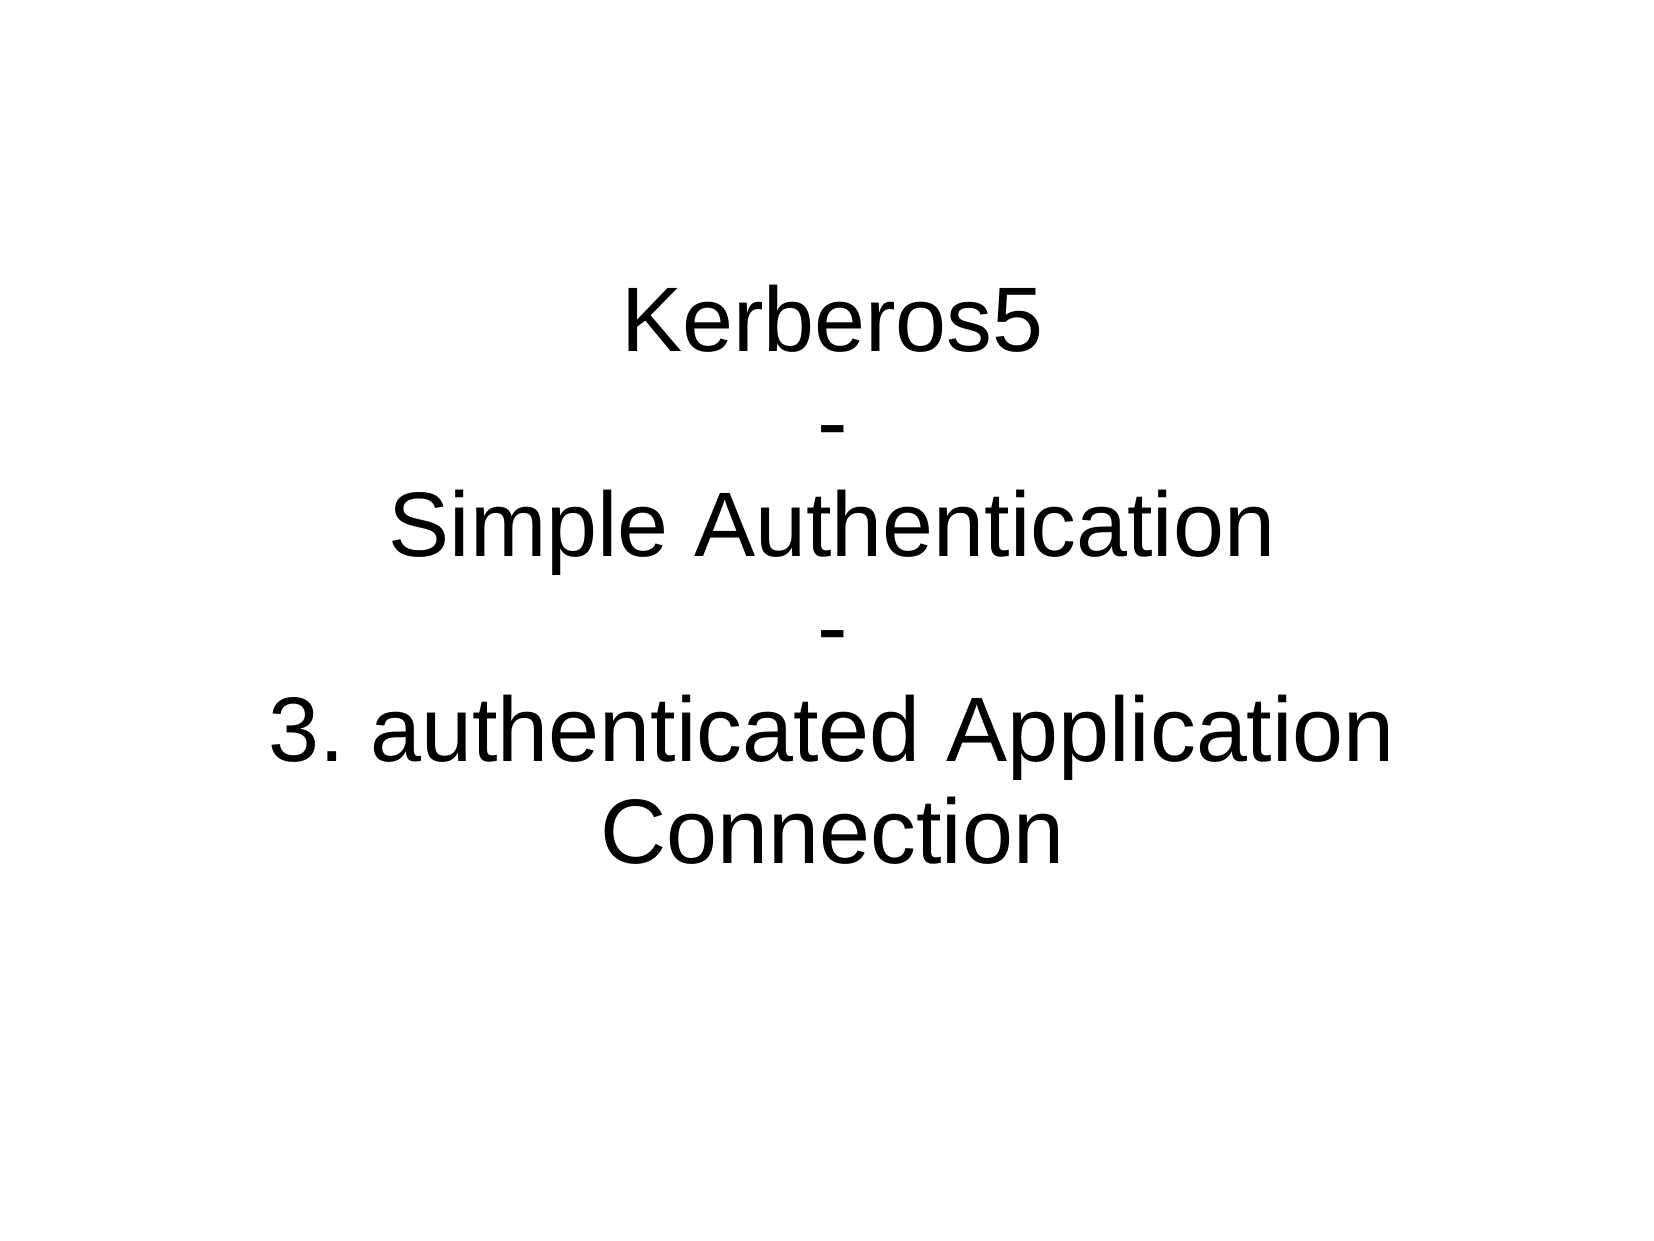

# Kerberos5 - Simple Authentication - 3. authenticated Application Connection